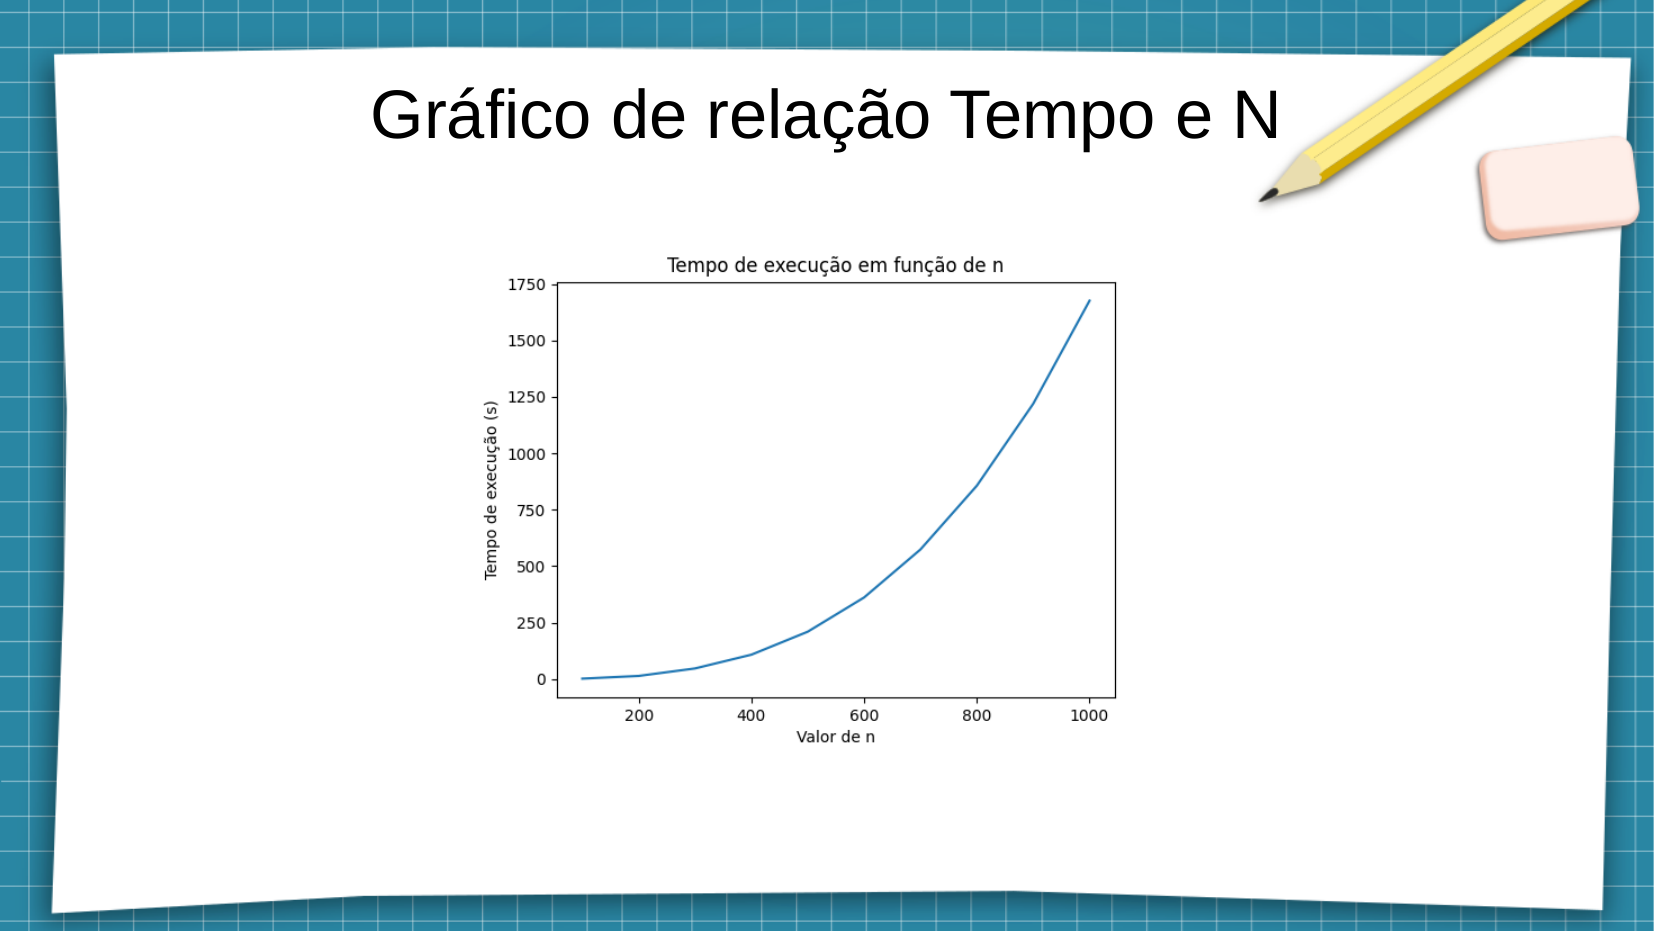

# Gráfico de relação Tempo e N